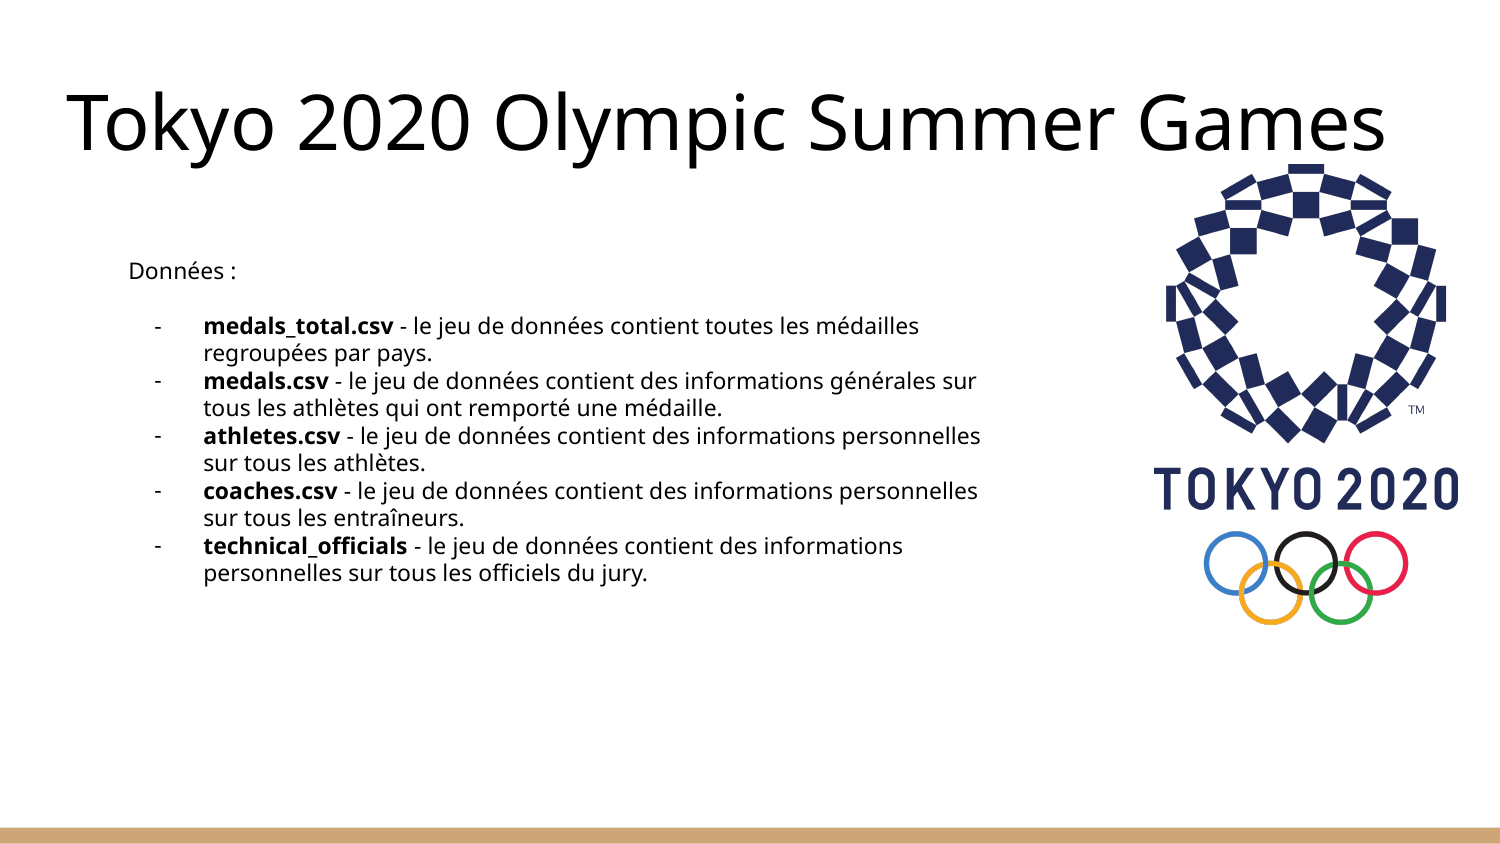

# Tokyo 2020 Olympic Summer Games
Données :
medals_total.csv - le jeu de données contient toutes les médailles regroupées par pays.
medals.csv - le jeu de données contient des informations générales sur tous les athlètes qui ont remporté une médaille.
athletes.csv - le jeu de données contient des informations personnelles sur tous les athlètes.
coaches.csv - le jeu de données contient des informations personnelles sur tous les entraîneurs.
technical_officials - le jeu de données contient des informations personnelles sur tous les officiels du jury.